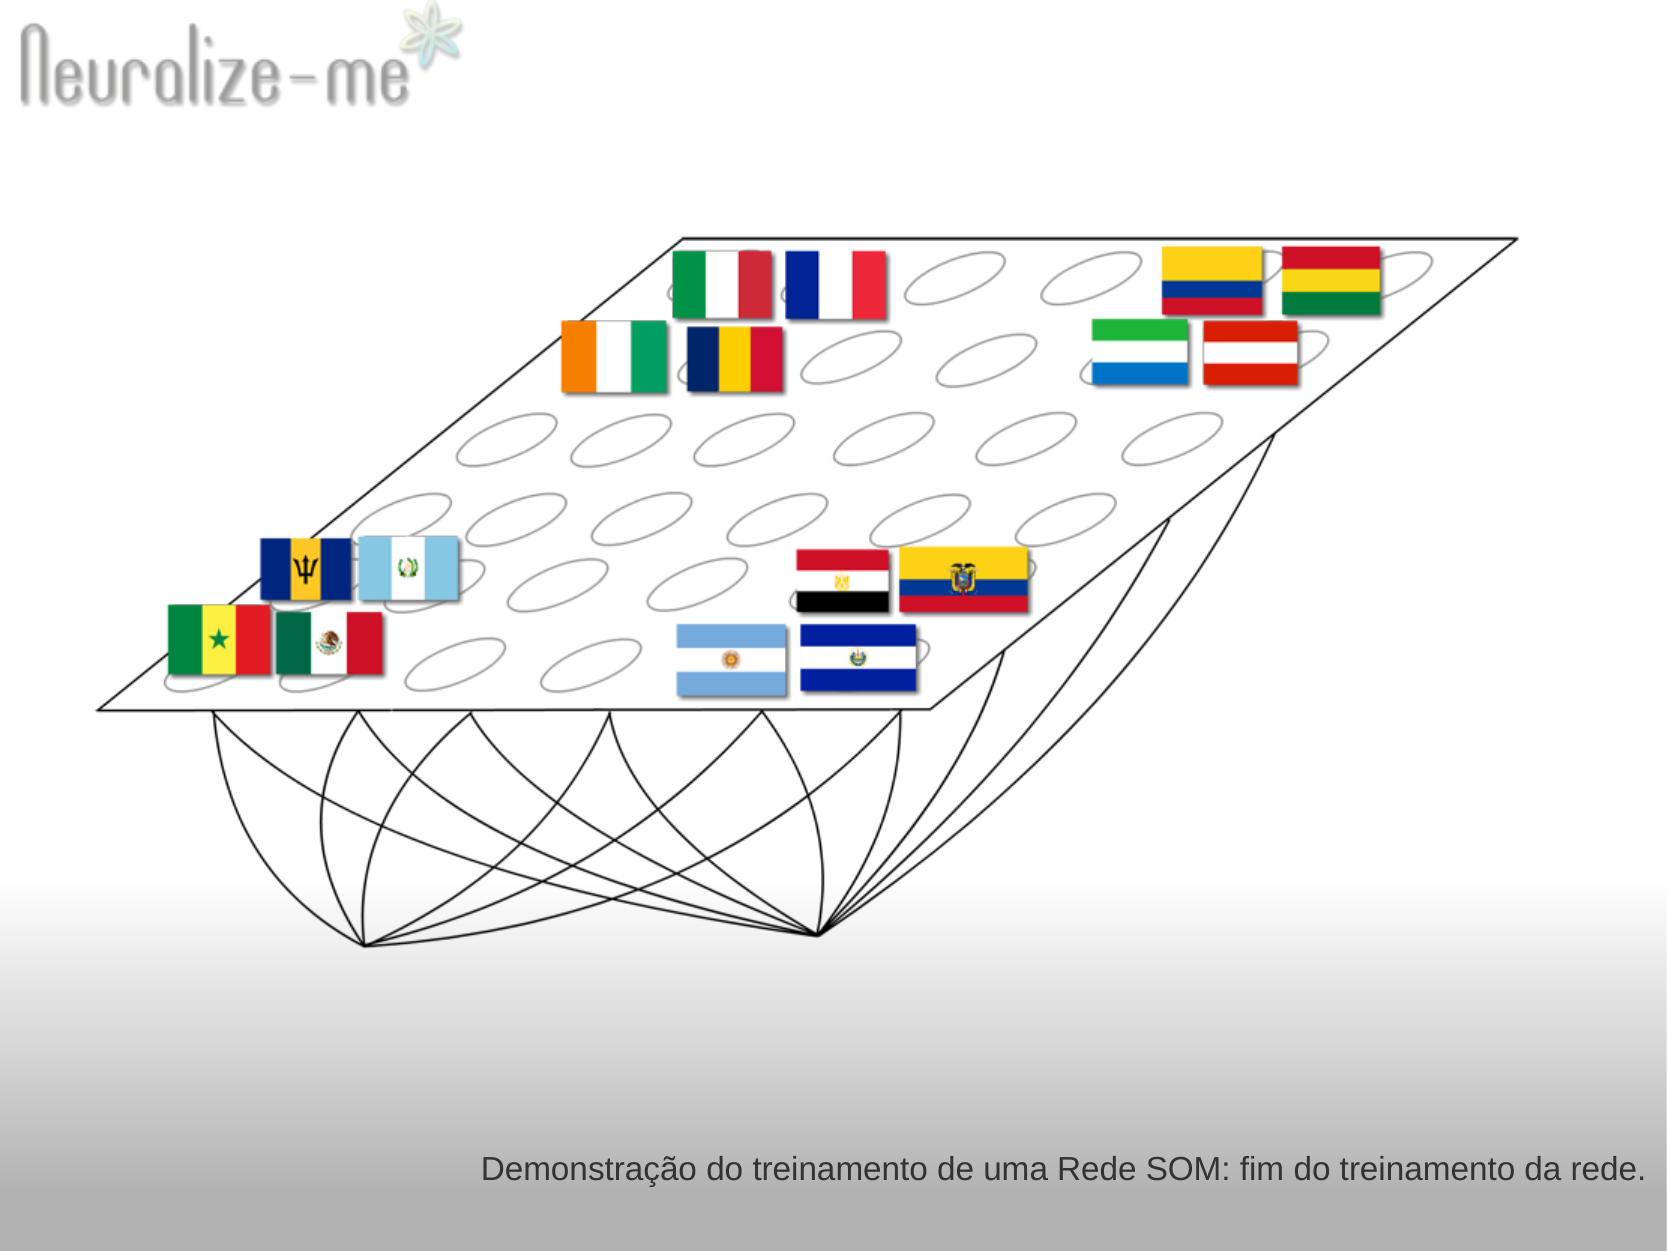

Demonstração do treinamento de uma Rede SOM: fim do treinamento da rede.